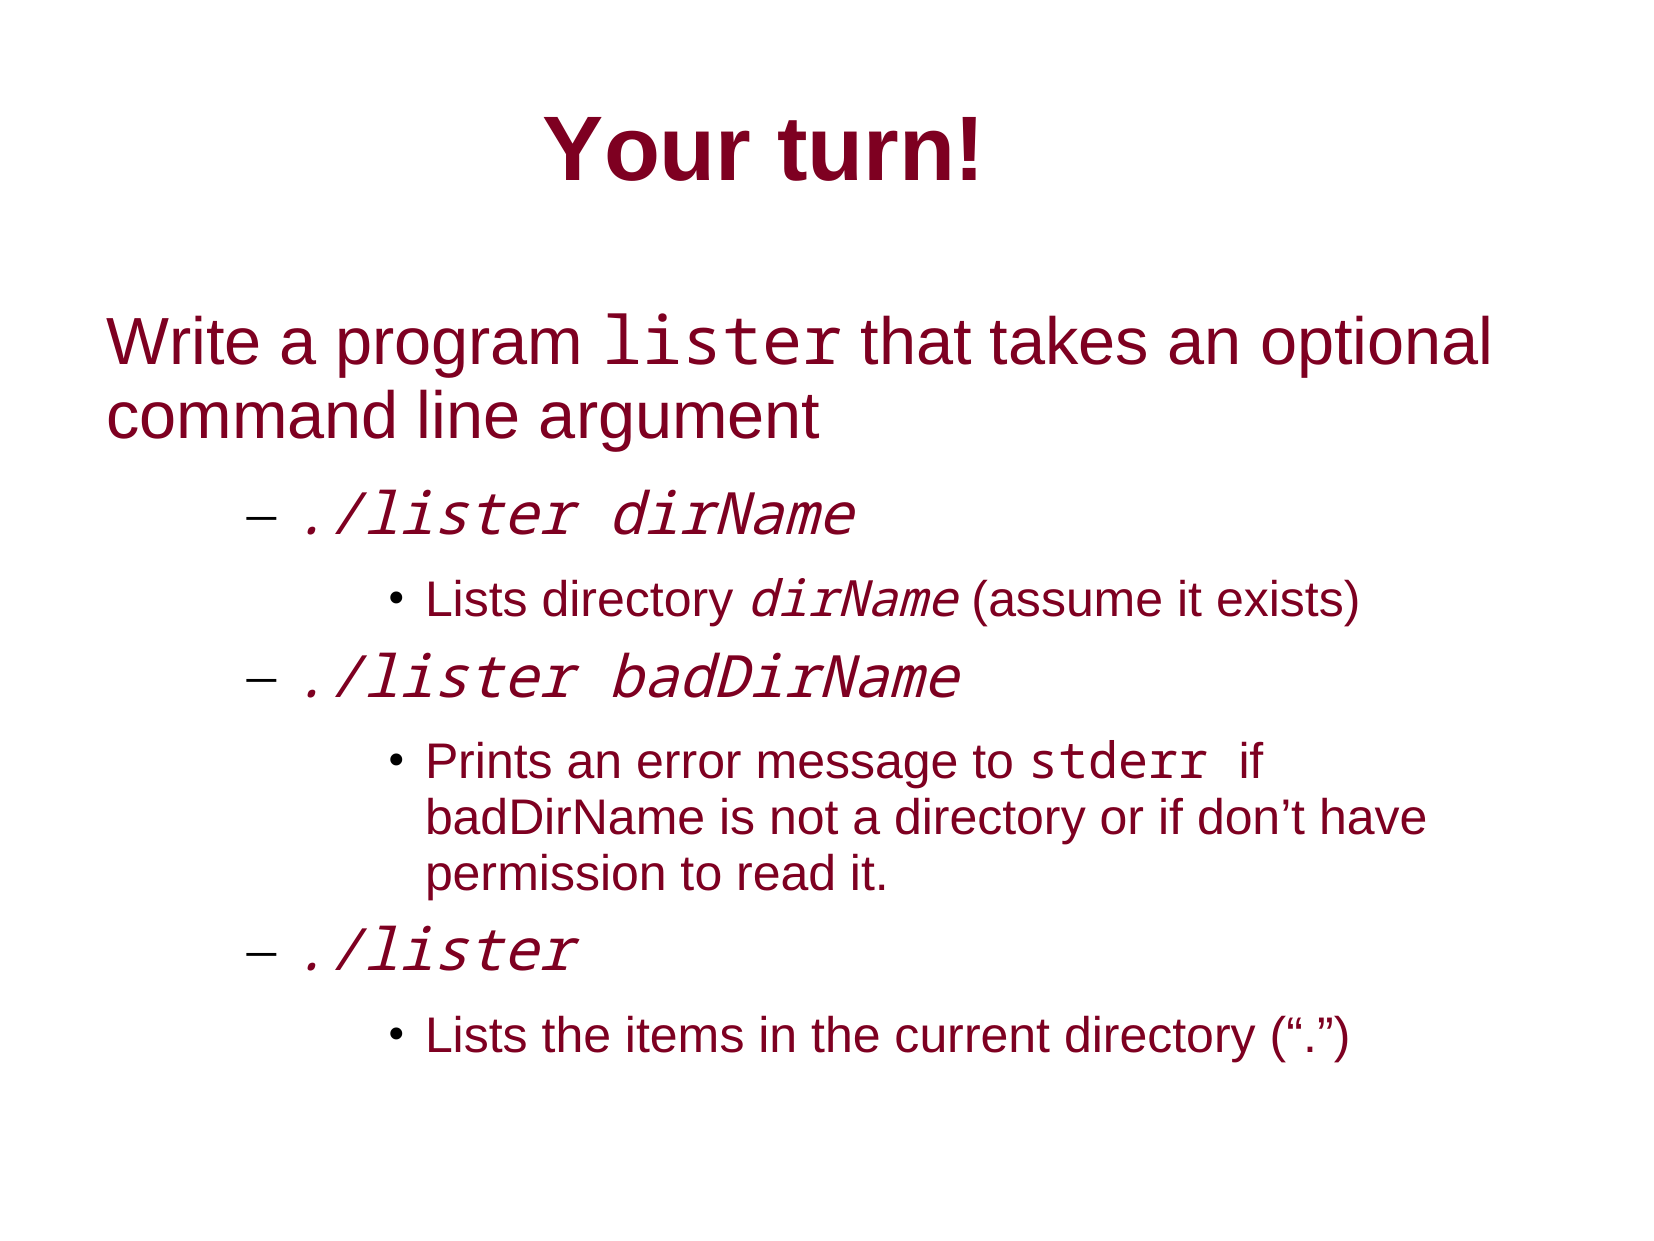

# Your turn!
Write a program lister that takes an optional command line argument
./lister dirName
Lists directory dirName (assume it exists)
./lister badDirName
Prints an error message to stderr if badDirName is not a directory or if don’t have permission to read it.
./lister
Lists the items in the current directory (“.”)